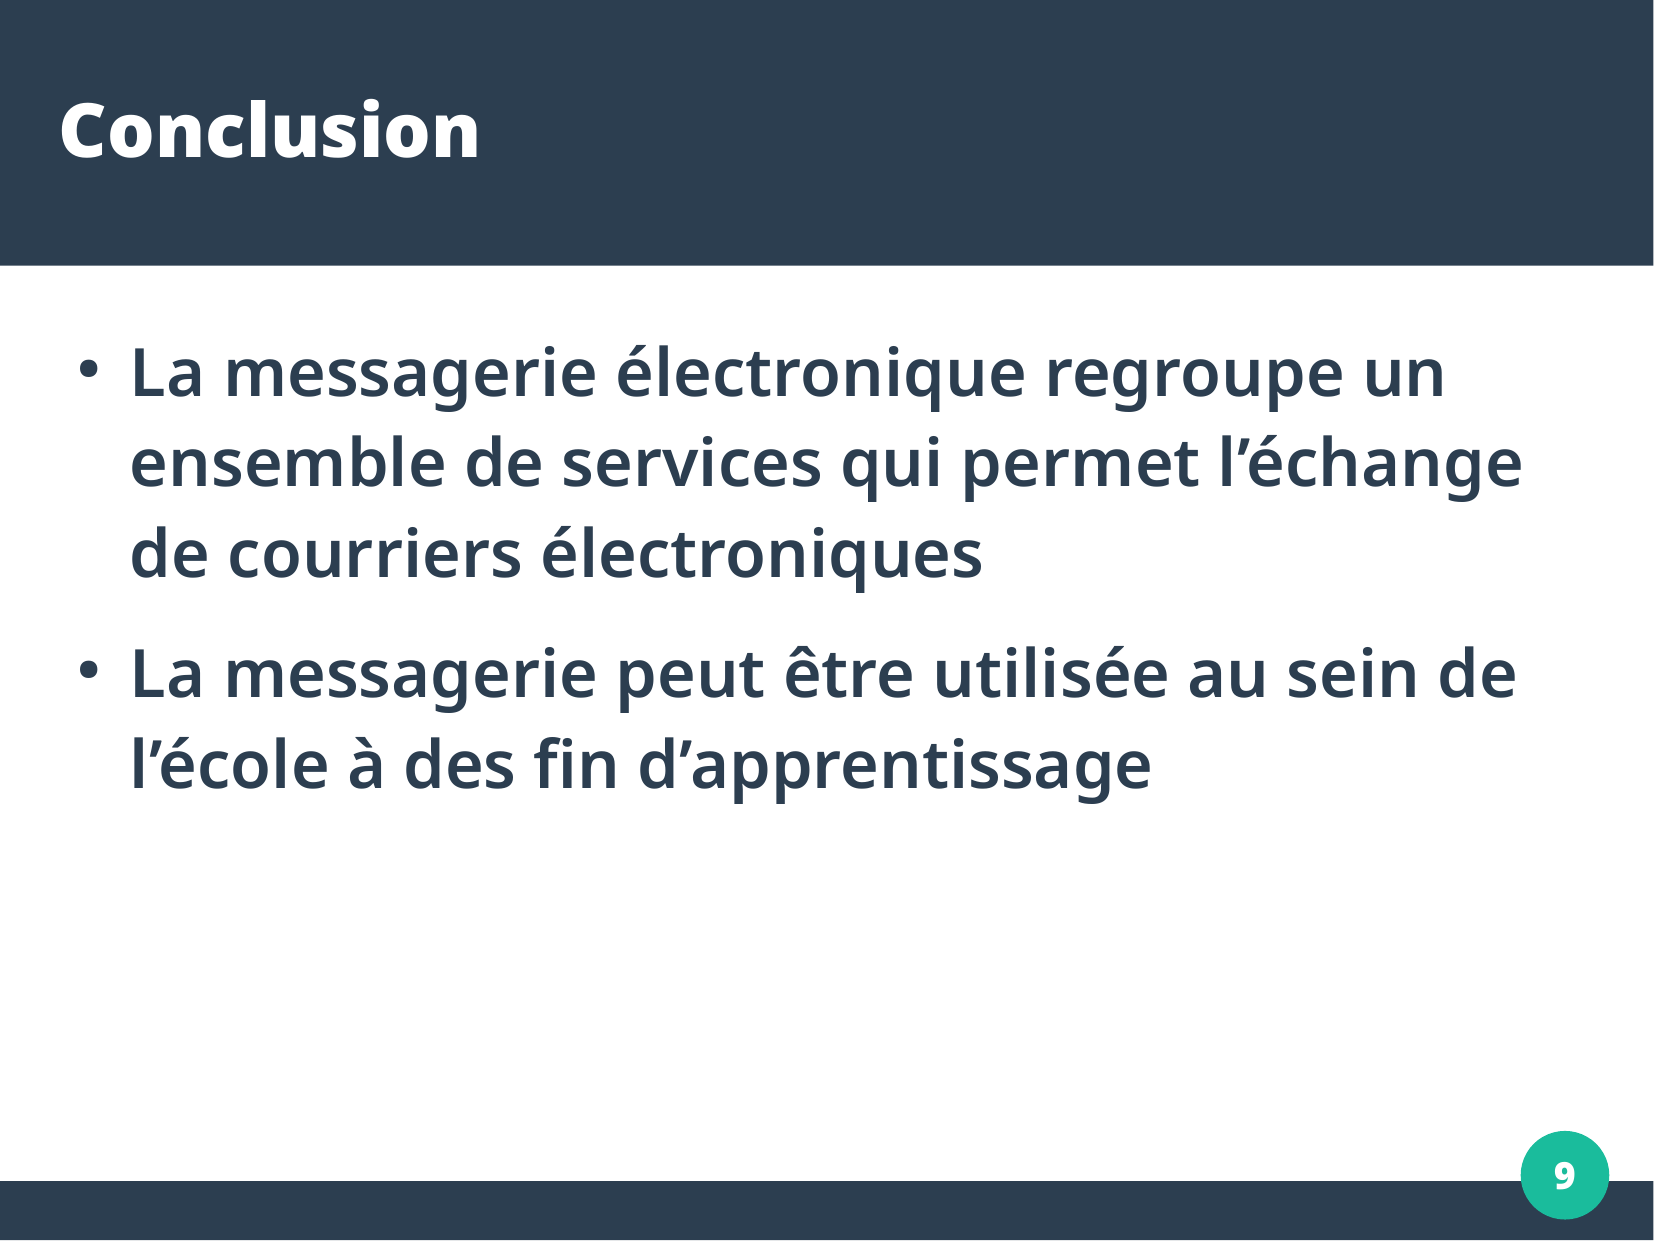

# Conclusion
La messagerie électronique regroupe un ensemble de services qui permet l’échange de courriers électroniques
La messagerie peut être utilisée au sein de l’école à des fin d’apprentissage
9